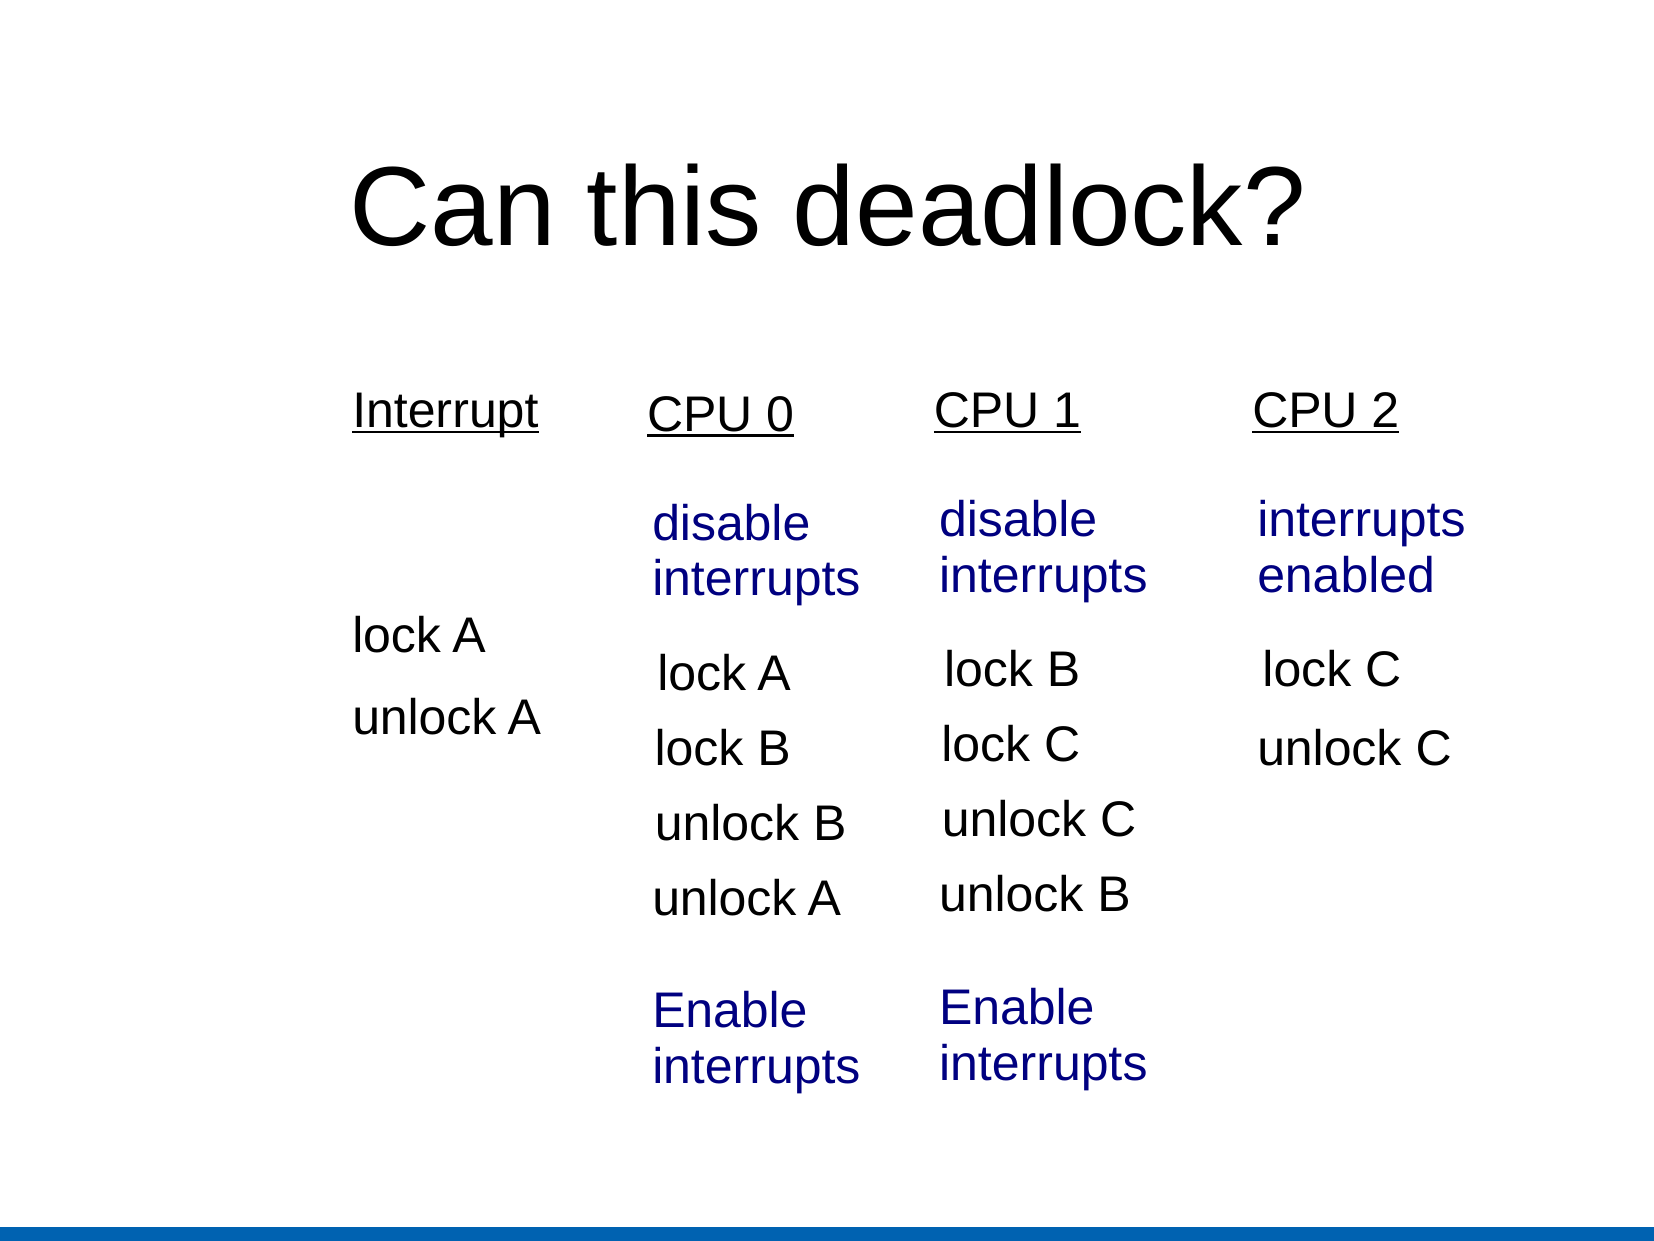

# Can this deadlock?
Interrupt
CPU 1
CPU 2
CPU 0
disable
interrupts
interrupts
enabled
disable
interrupts
lock A
lock B
lock C
lock A
unlock A
lock C
lock B
unlock C
unlock C
unlock B
unlock B
unlock A
Enable
interrupts
Enable
interrupts